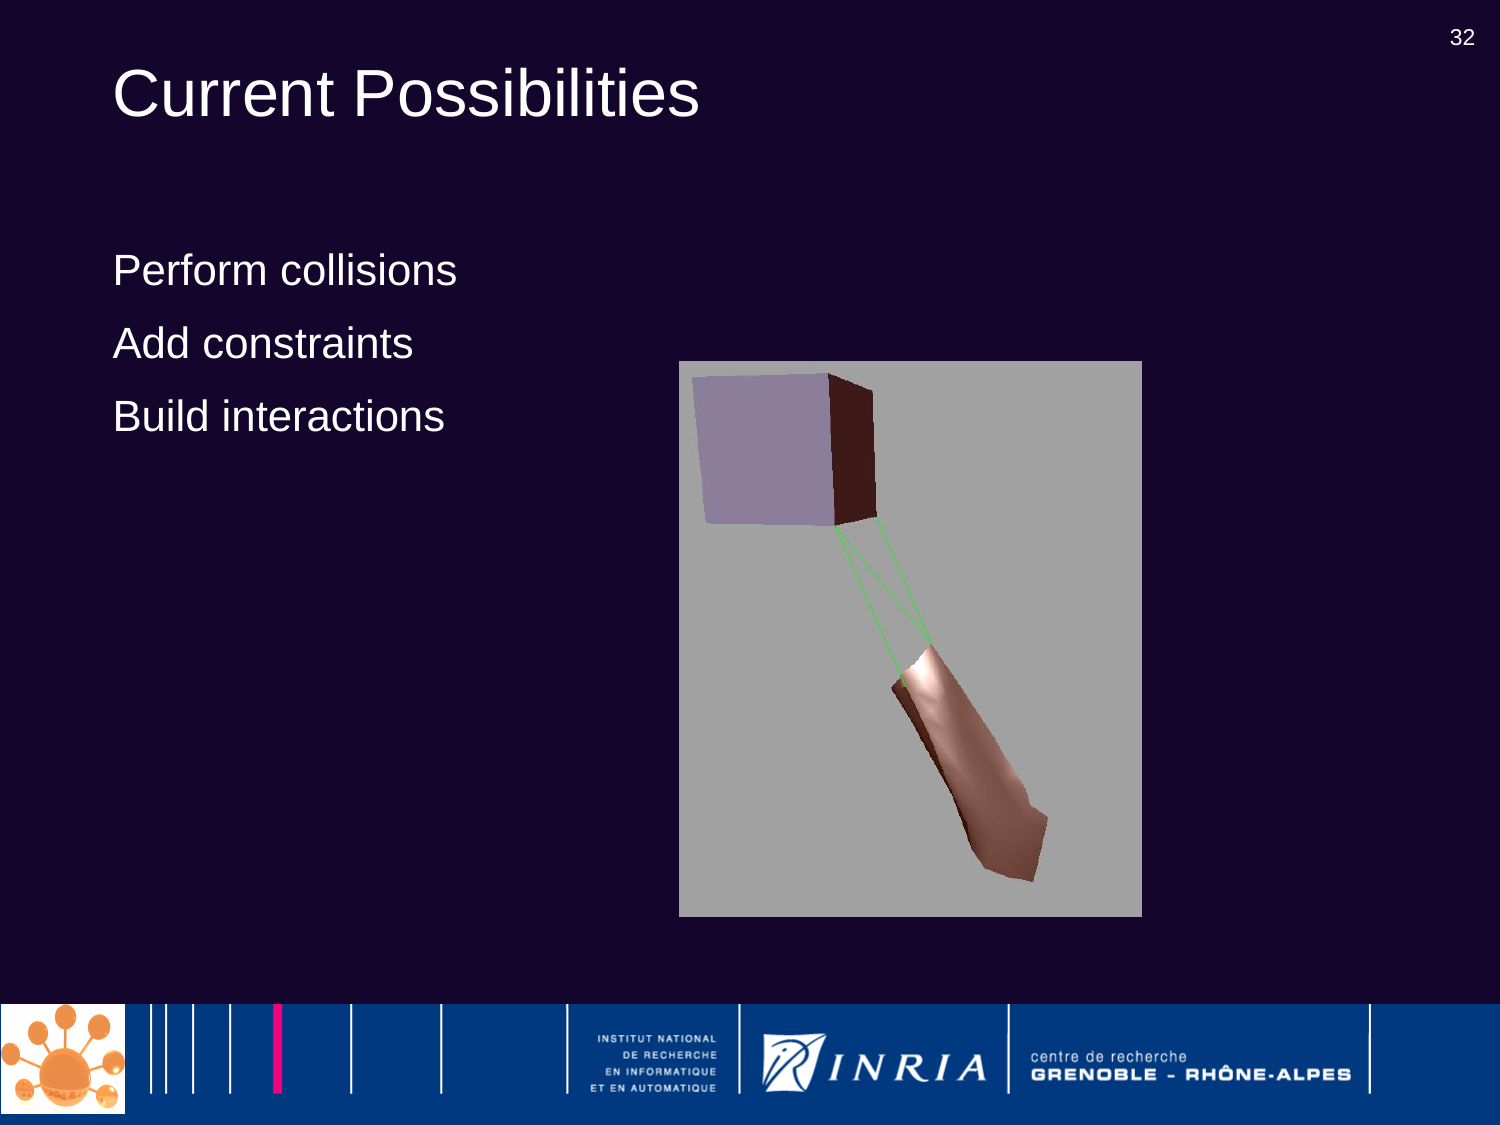

Current Possibilities
# Perform collisions
Add constraints
Build interactions